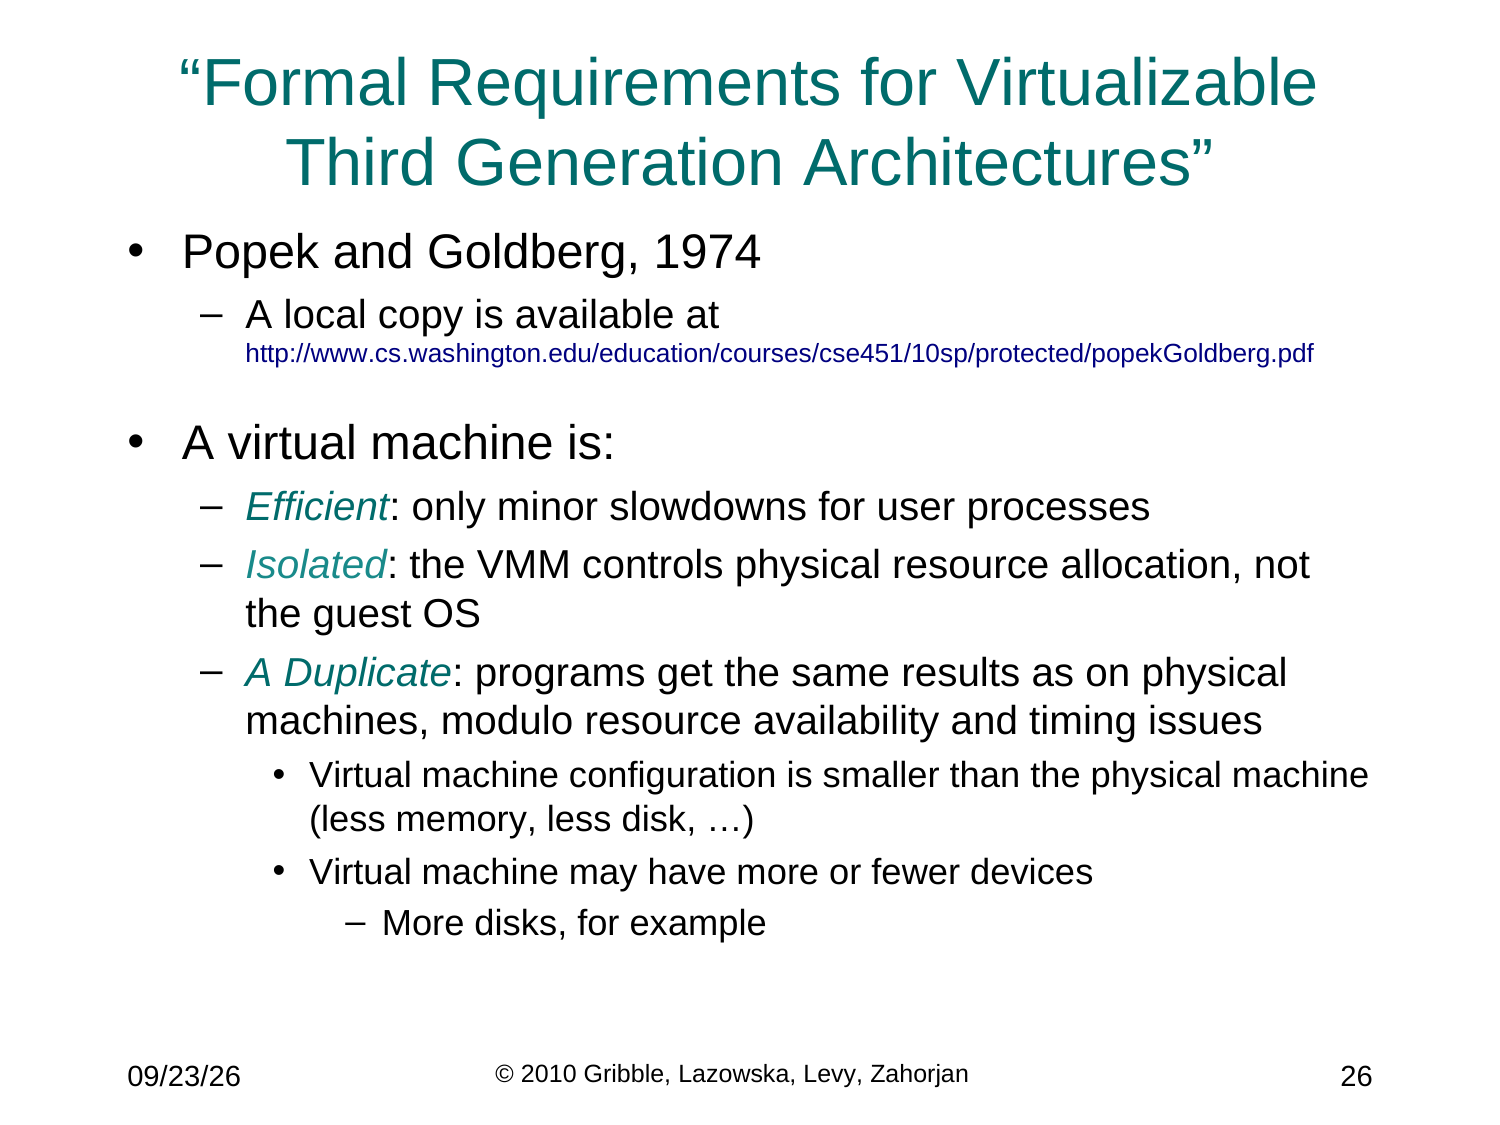

# “Formal Requirements for Virtualizable Third Generation Architectures”
Popek and Goldberg, 1974
A local copy is available at http://www.cs.washington.edu/education/courses/cse451/10sp/protected/popekGoldberg.pdf
A virtual machine is:
Efficient: only minor slowdowns for user processes
Isolated: the VMM controls physical resource allocation, not the guest OS
A Duplicate: programs get the same results as on physical machines, modulo resource availability and timing issues
Virtual machine configuration is smaller than the physical machine (less memory, less disk, …)
Virtual machine may have more or fewer devices
More disks, for example
26